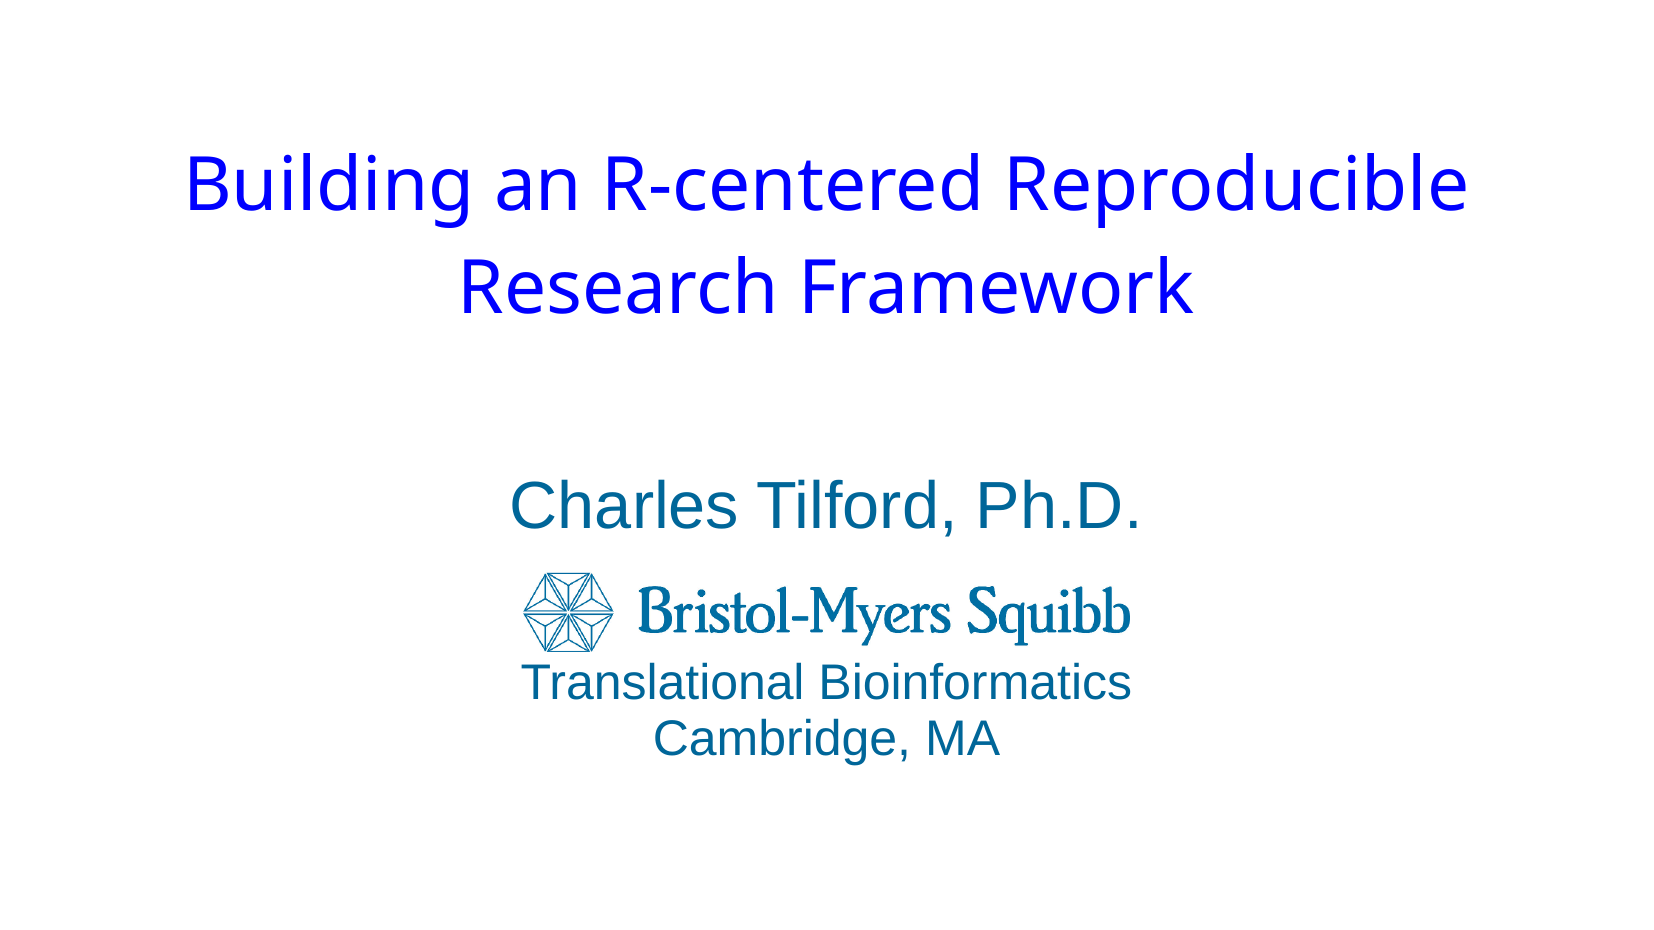

# Building an R-centered Reproducible Research Framework
Charles Tilford, Ph.D.
Translational Bioinformatics
Cambridge, MA